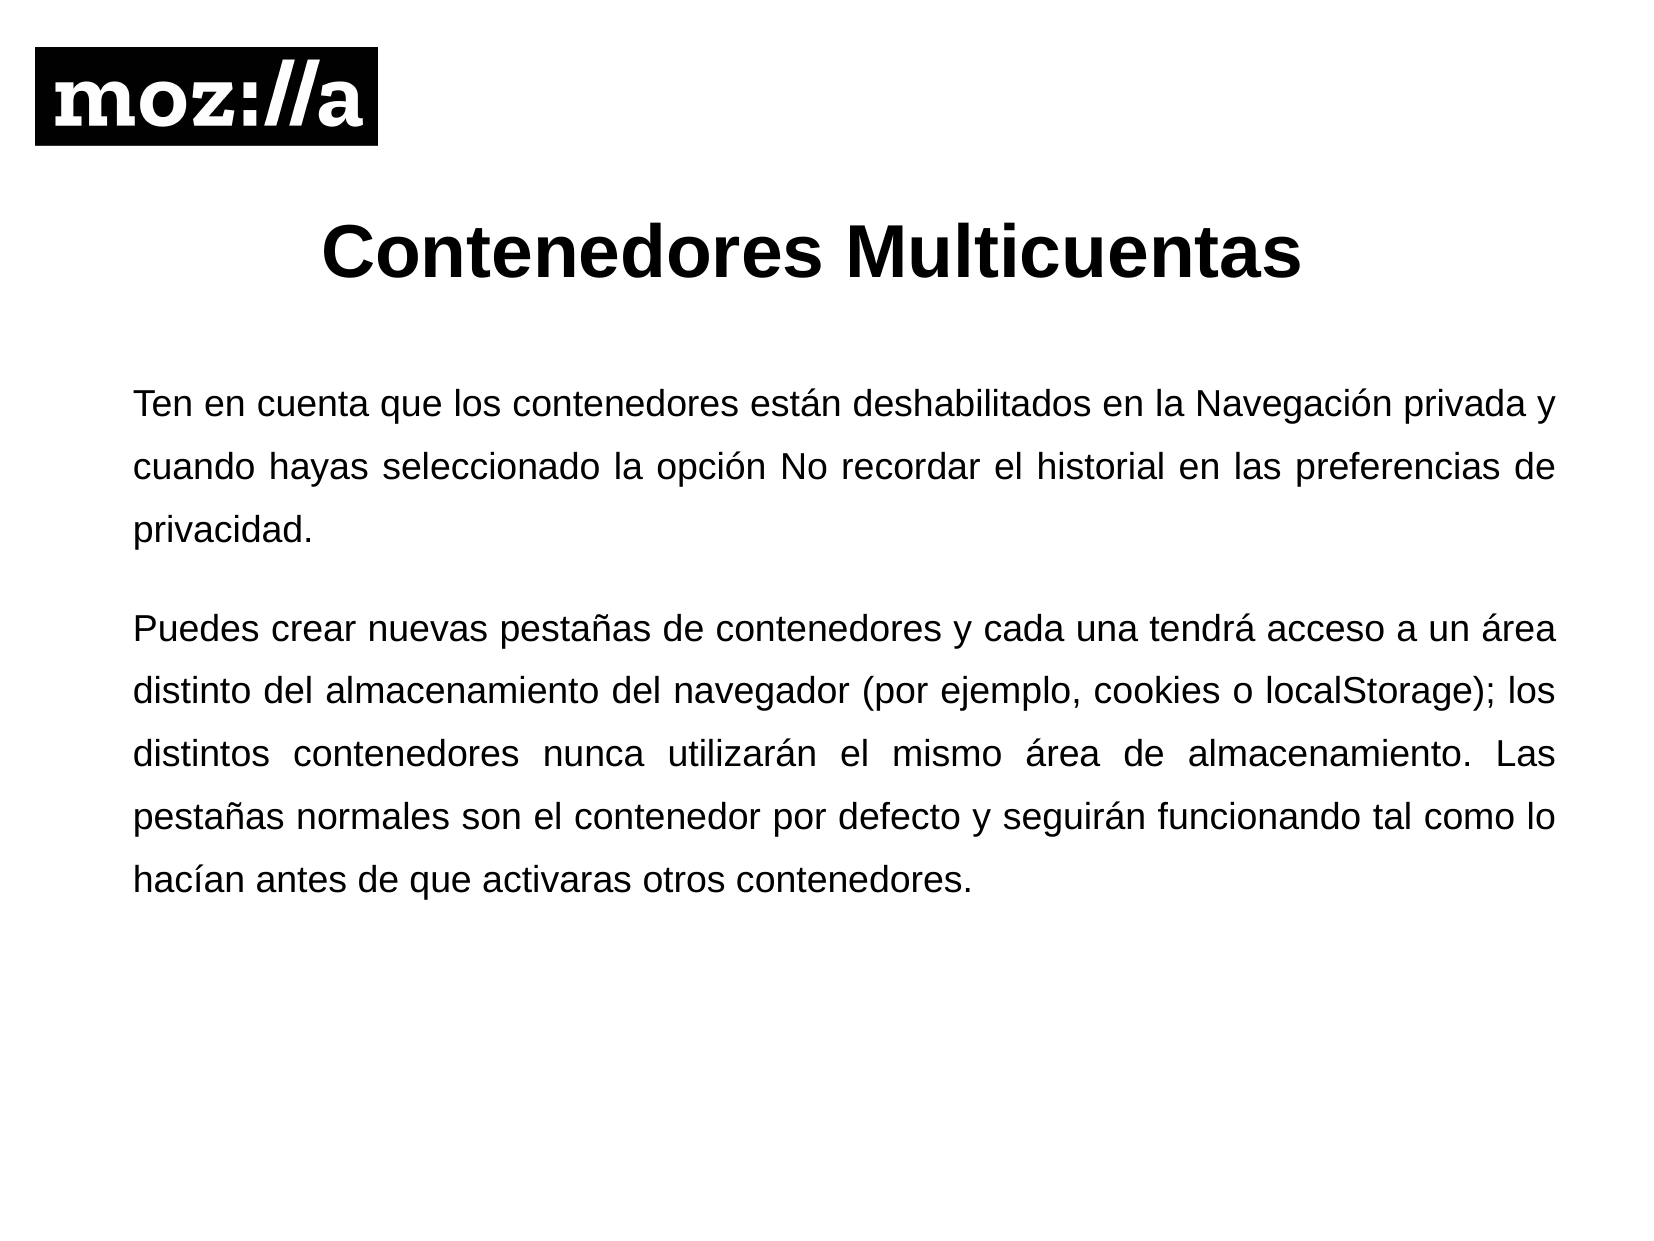

Contenedores Multicuentas
#
Ten en cuenta que los contenedores están deshabilitados en la Navegación privada y cuando hayas seleccionado la opción No recordar el historial en las preferencias de privacidad.
Puedes crear nuevas pestañas de contenedores y cada una tendrá acceso a un área distinto del almacenamiento del navegador (por ejemplo, cookies o localStorage); los distintos contenedores nunca utilizarán el mismo área de almacenamiento. Las pestañas normales son el contenedor por defecto y seguirán funcionando tal como lo hacían antes de que activaras otros contenedores.